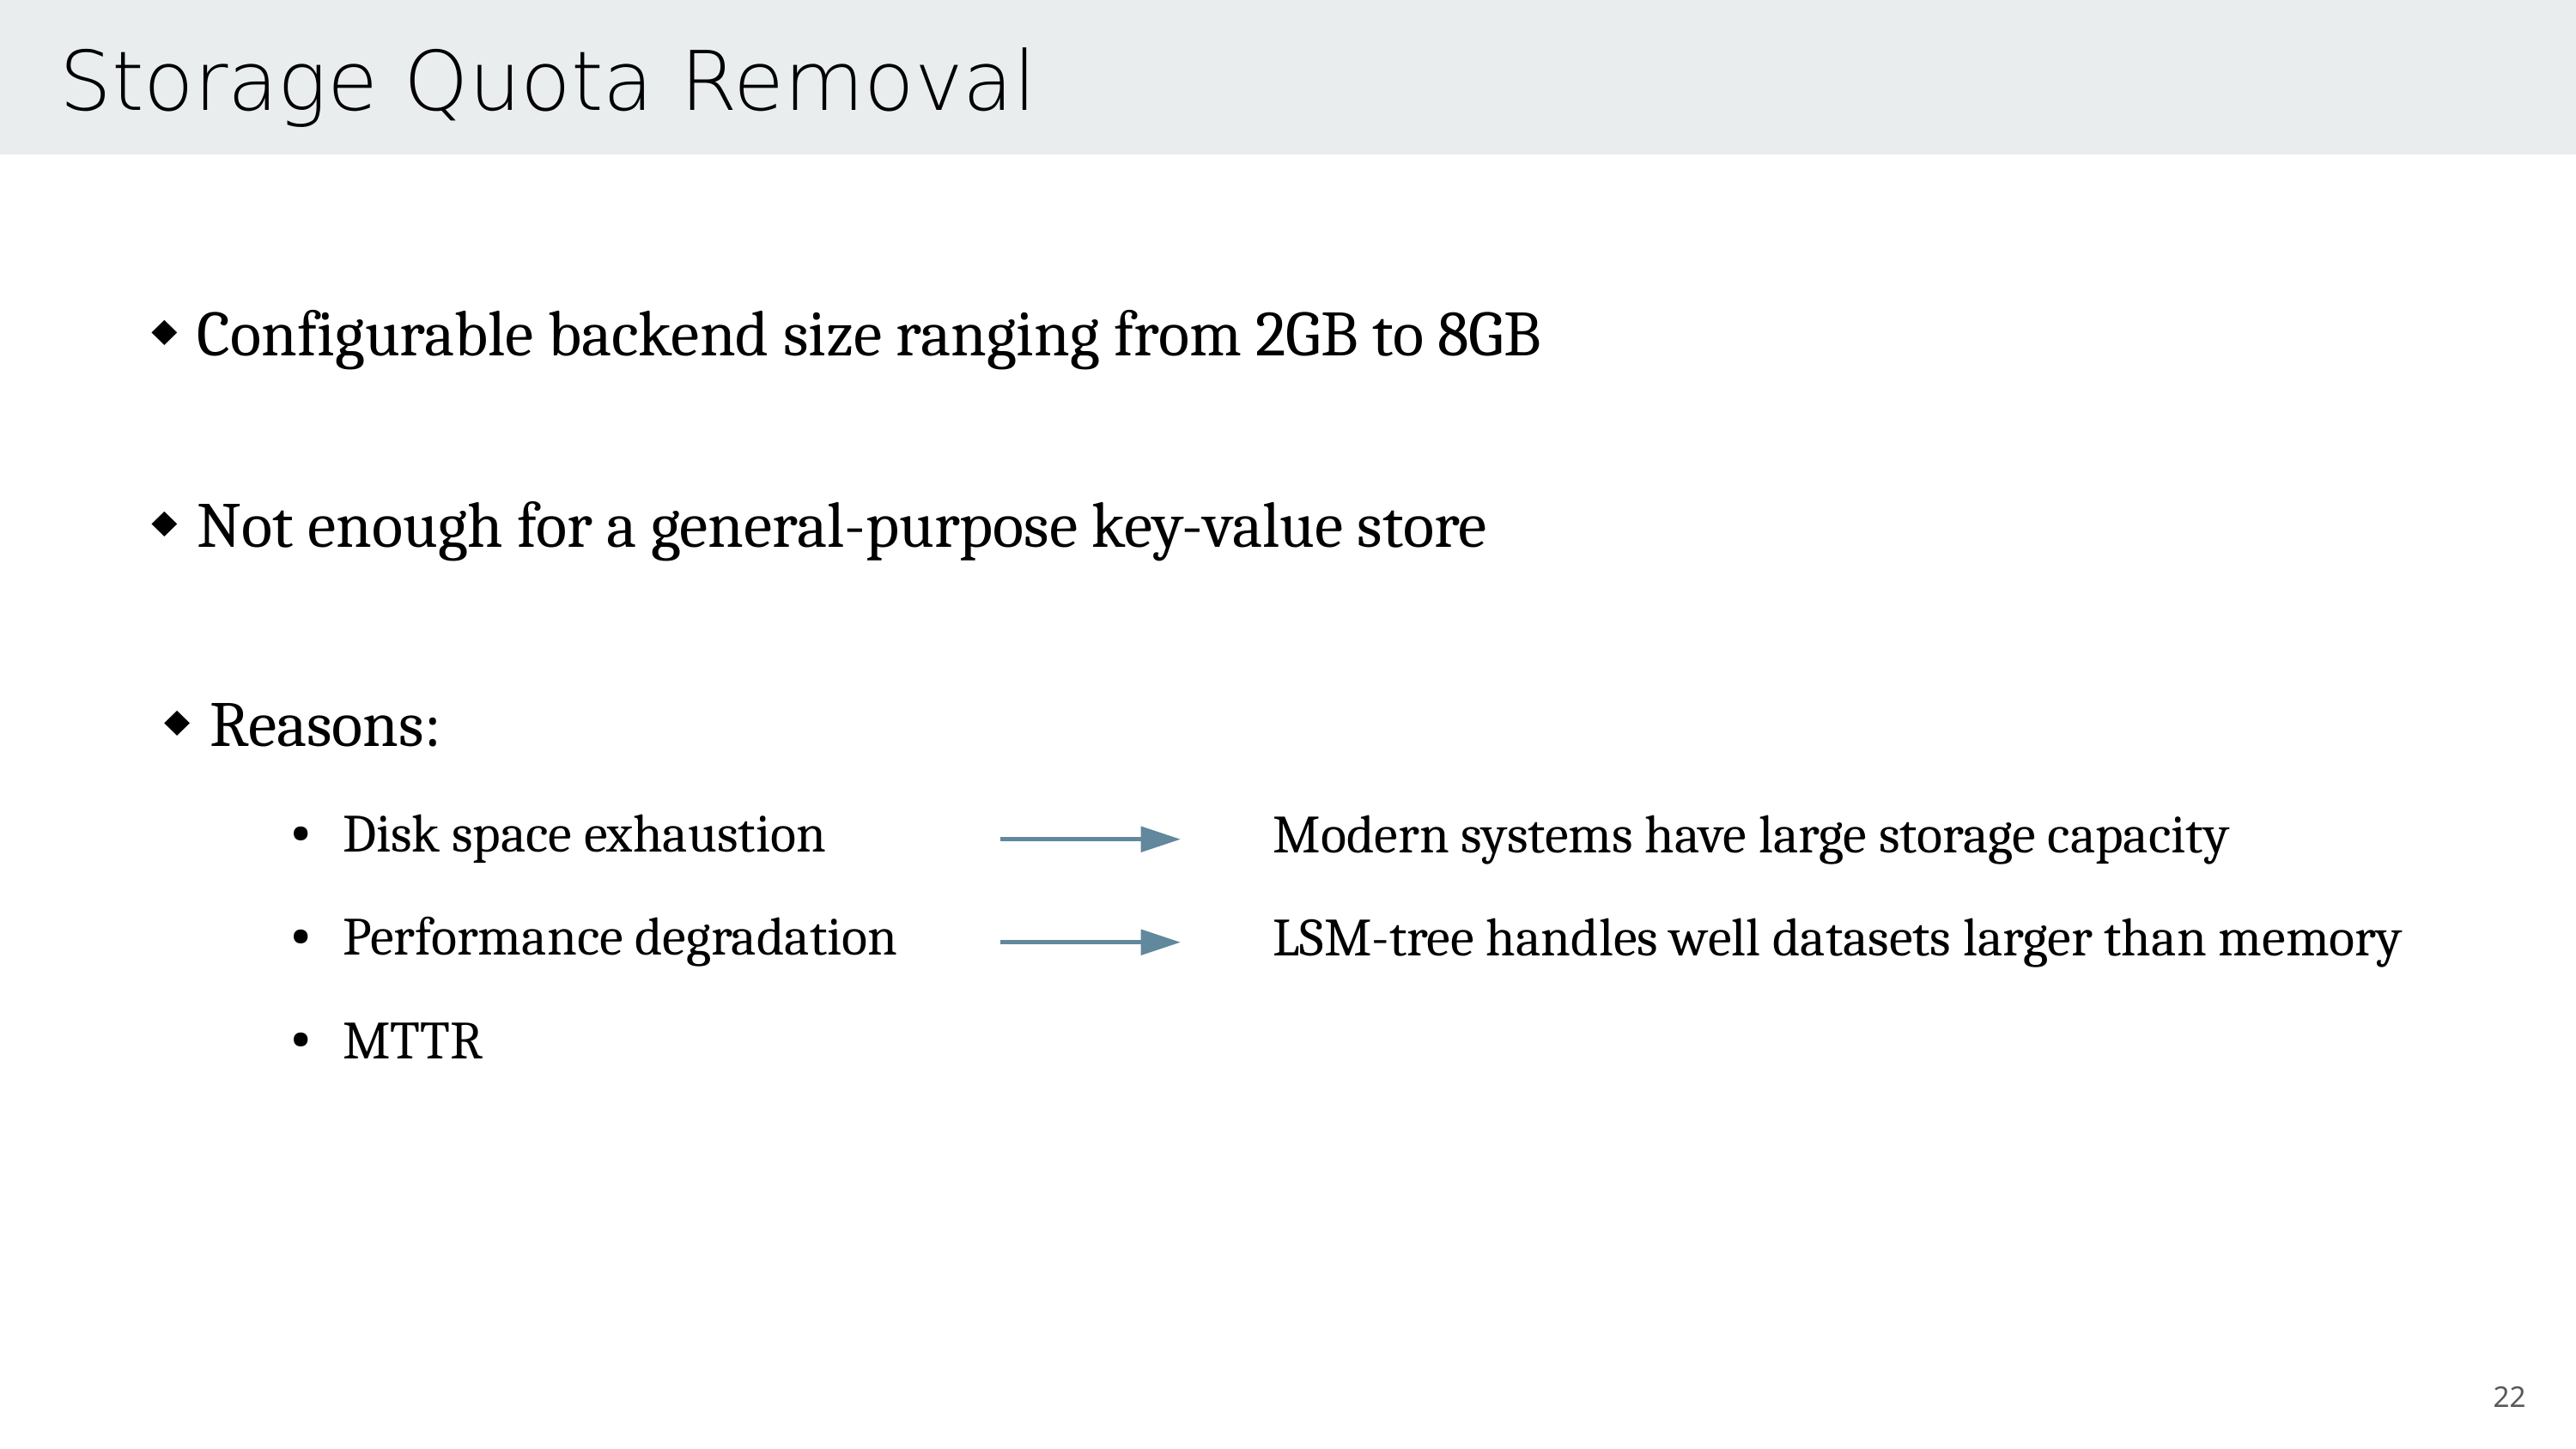

# Storage Quota Removal
Configurable backend size ranging from 2GB to 8GB
Not enough for a general-purpose key-value store
Reasons:
Disk space exhaustion
Performance degradation
MTTR
Modern systems have large storage capacity
LSM-tree handles well datasets larger than memory
22